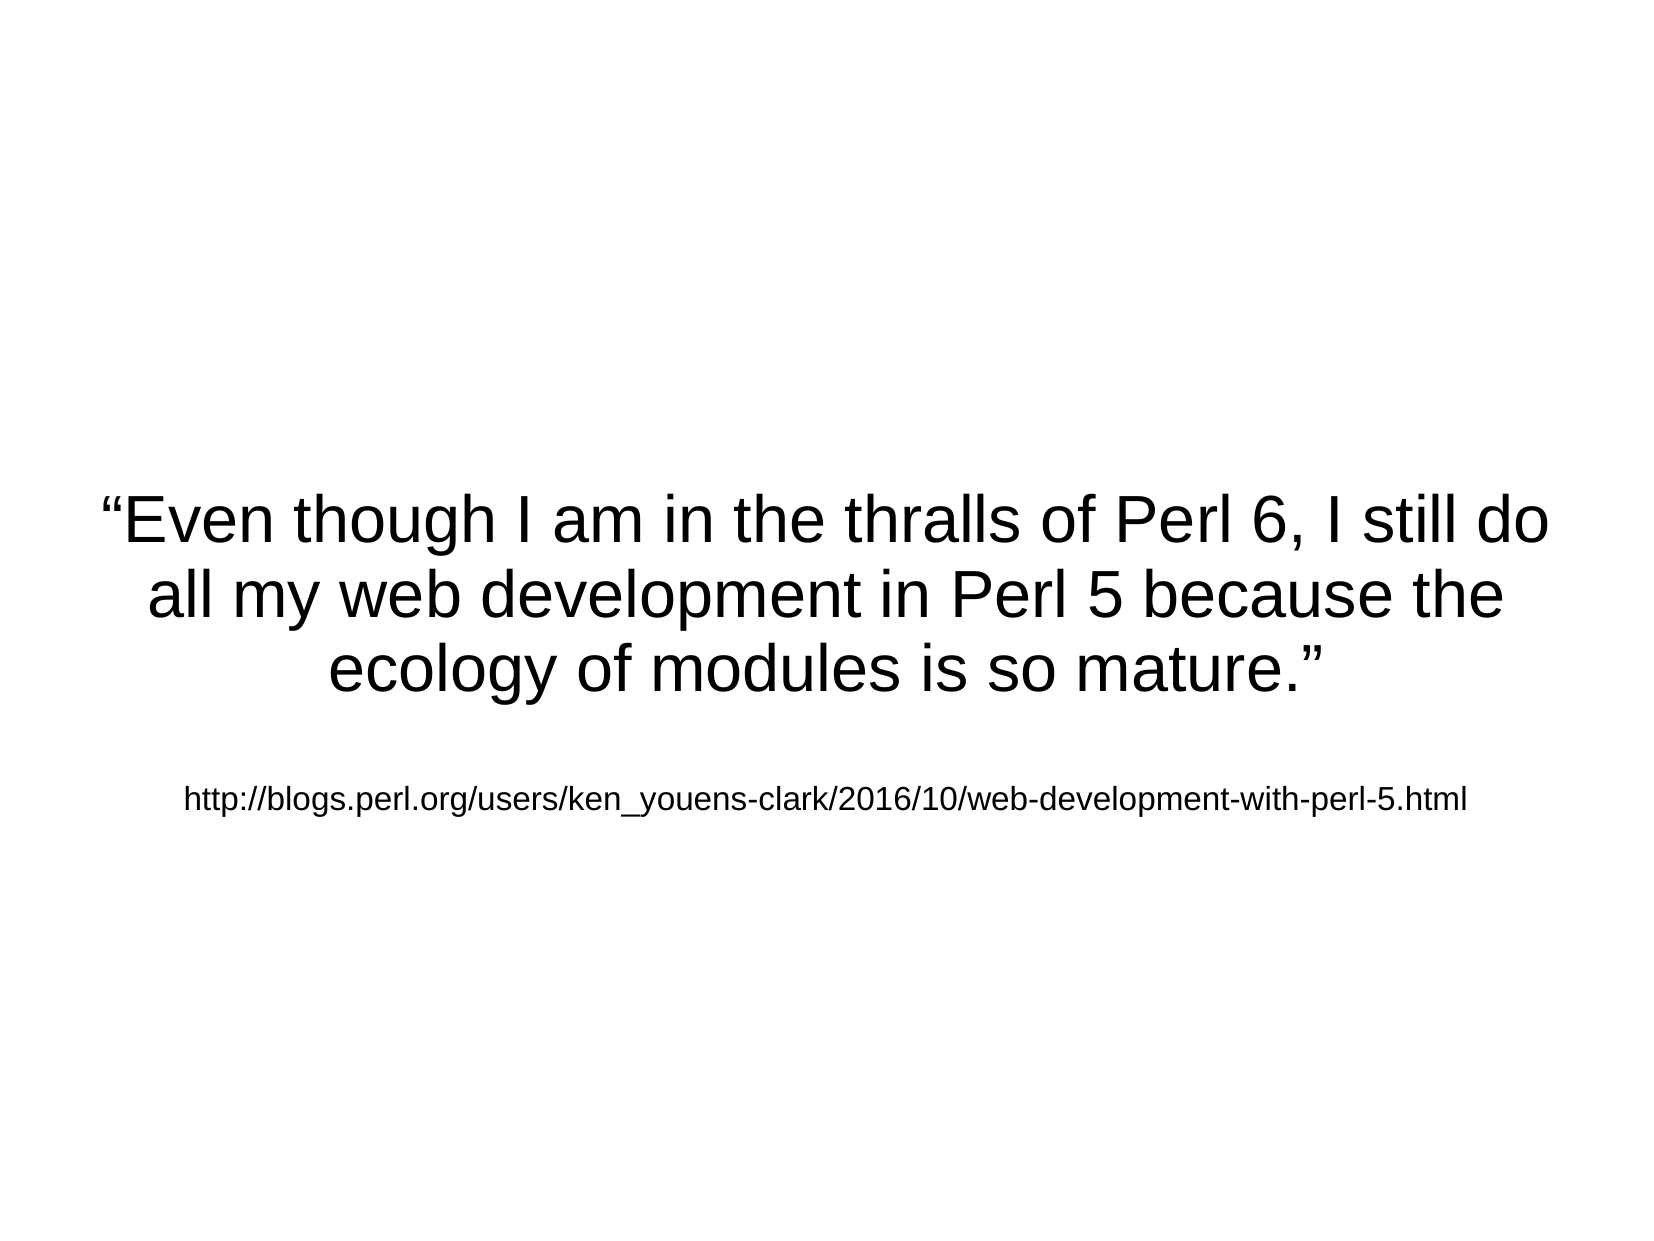

# “Even though I am in the thralls of Perl 6, I still do all my web development in Perl 5 because the ecology of modules is so mature.”
http://blogs.perl.org/users/ken_youens-clark/2016/10/web-development-with-perl-5.html